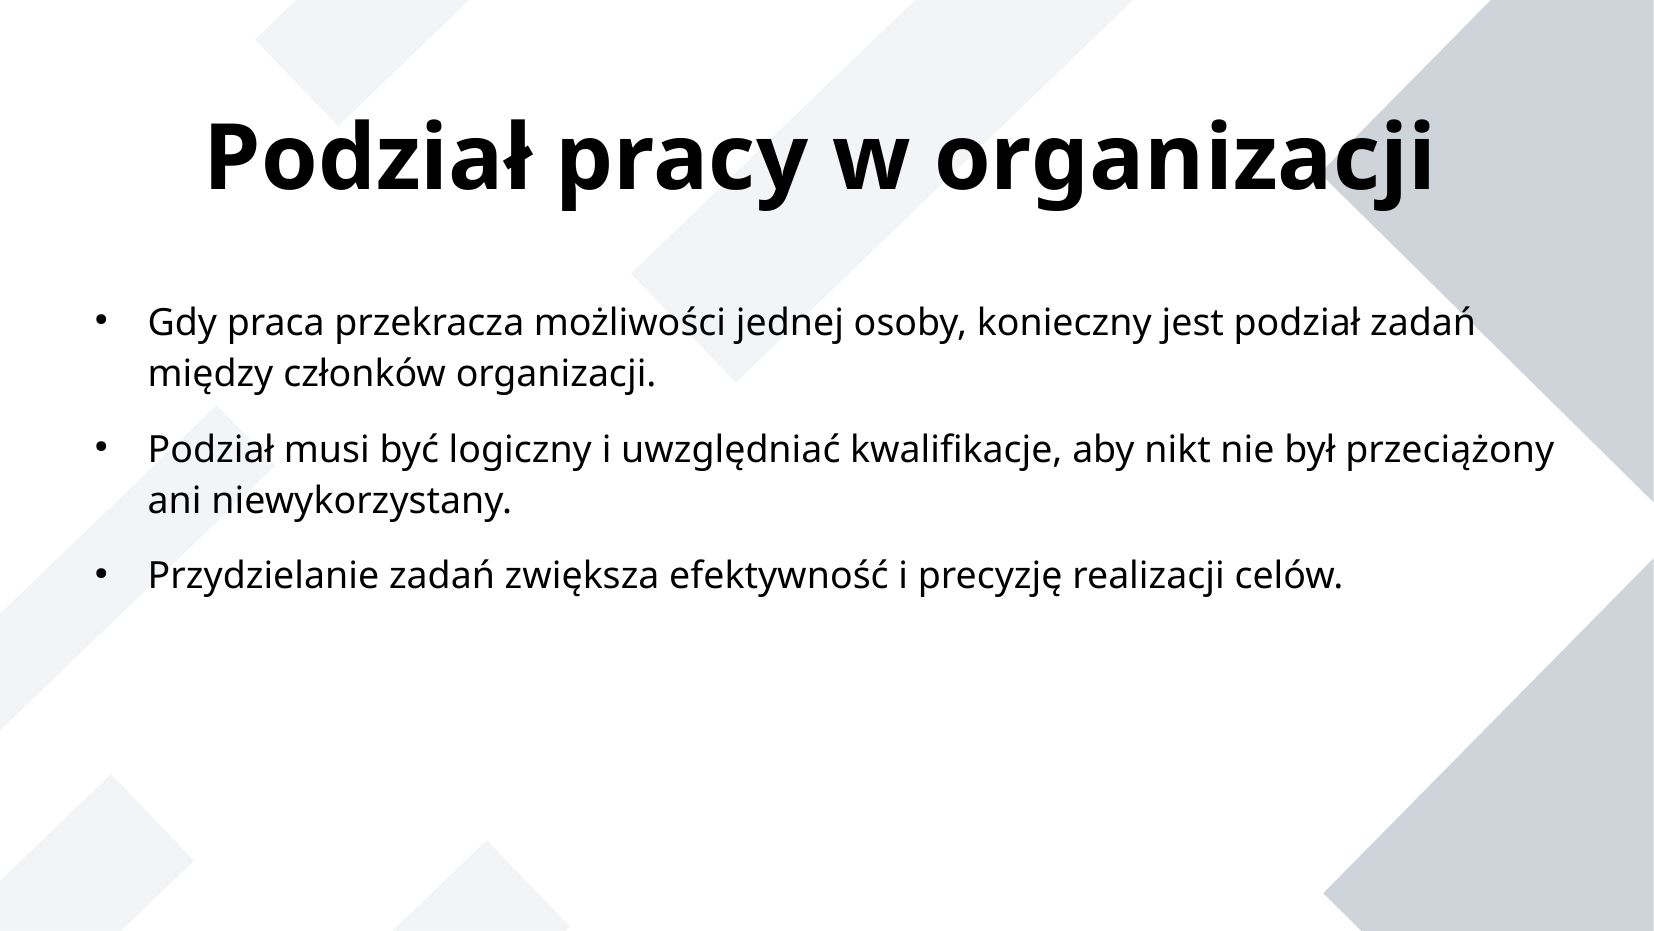

# Podział pracy w organizacji
Gdy praca przekracza możliwości jednej osoby, konieczny jest podział zadań między członków organizacji.
Podział musi być logiczny i uwzględniać kwalifikacje, aby nikt nie był przeciążony ani niewykorzystany.
Przydzielanie zadań zwiększa efektywność i precyzję realizacji celów.